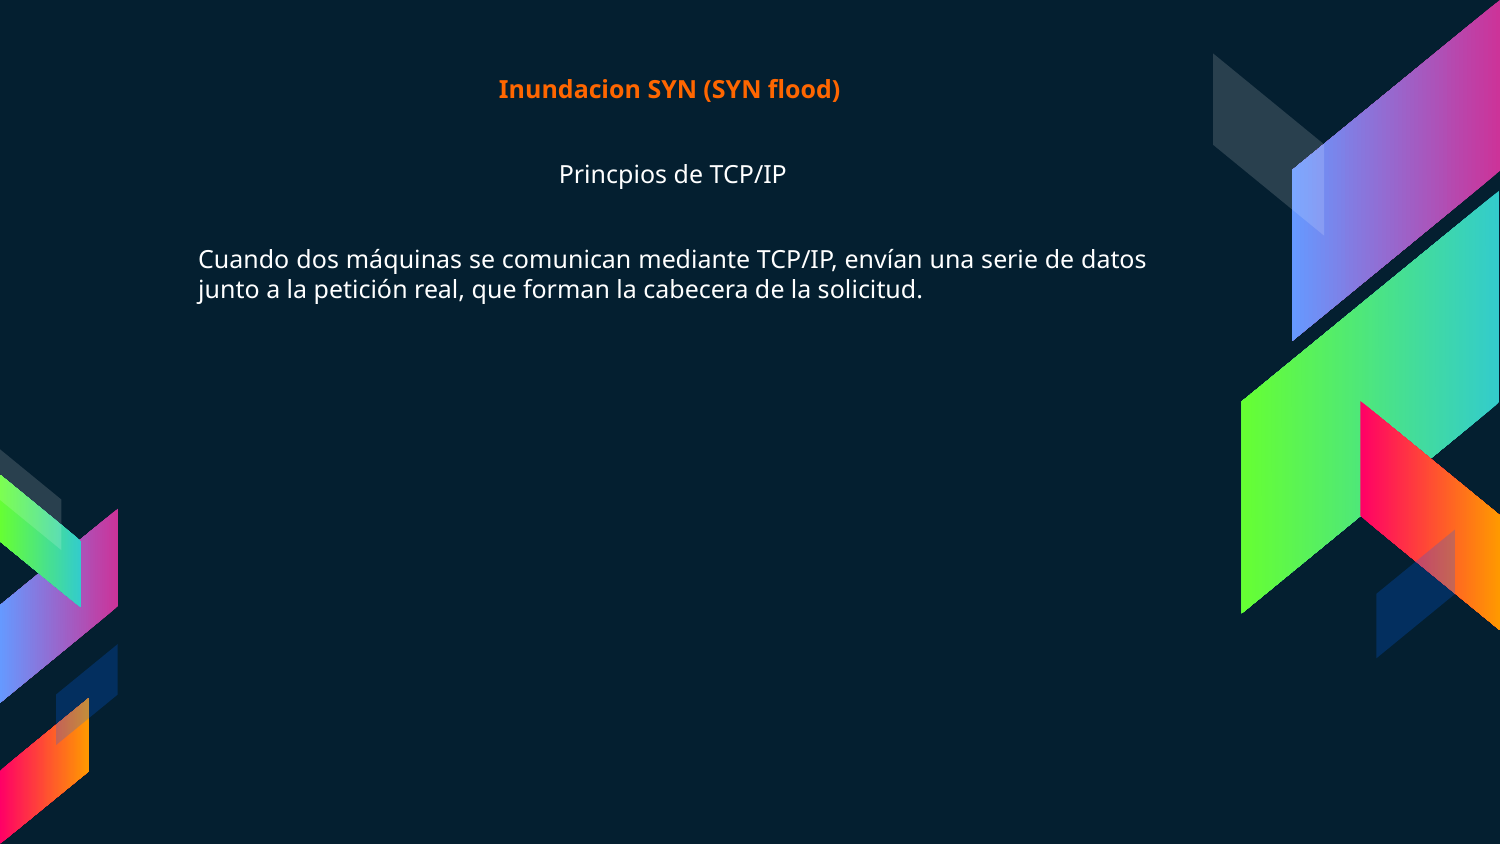

# Inundacion SYN (SYN flood)
Princpios de TCP/IP
Cuando dos máquinas se comunican mediante TCP/IP, envían una serie de datos junto a la petición real, que forman la cabecera de la solicitud.